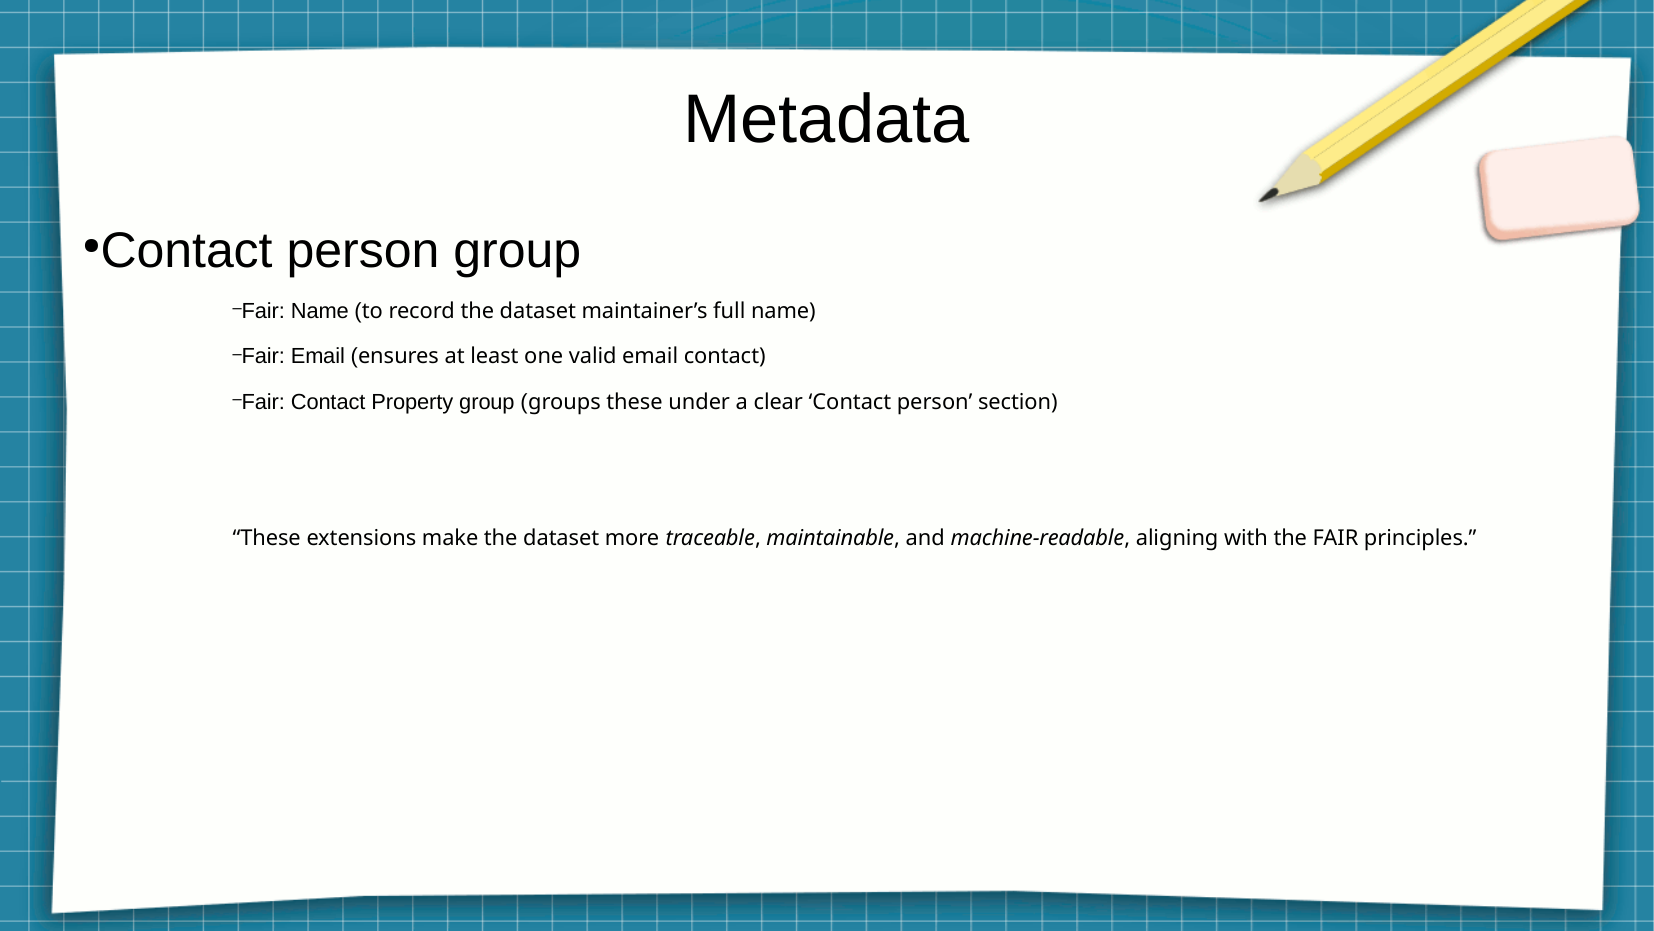

# Metadata
Contact person group
Fair: Name (to record the dataset maintainer’s full name)
Fair: Email (ensures at least one valid email contact)
Fair: Contact Property group (groups these under a clear ‘Contact person’ section)
“These extensions make the dataset more traceable, maintainable, and machine-readable, aligning with the FAIR principles.”